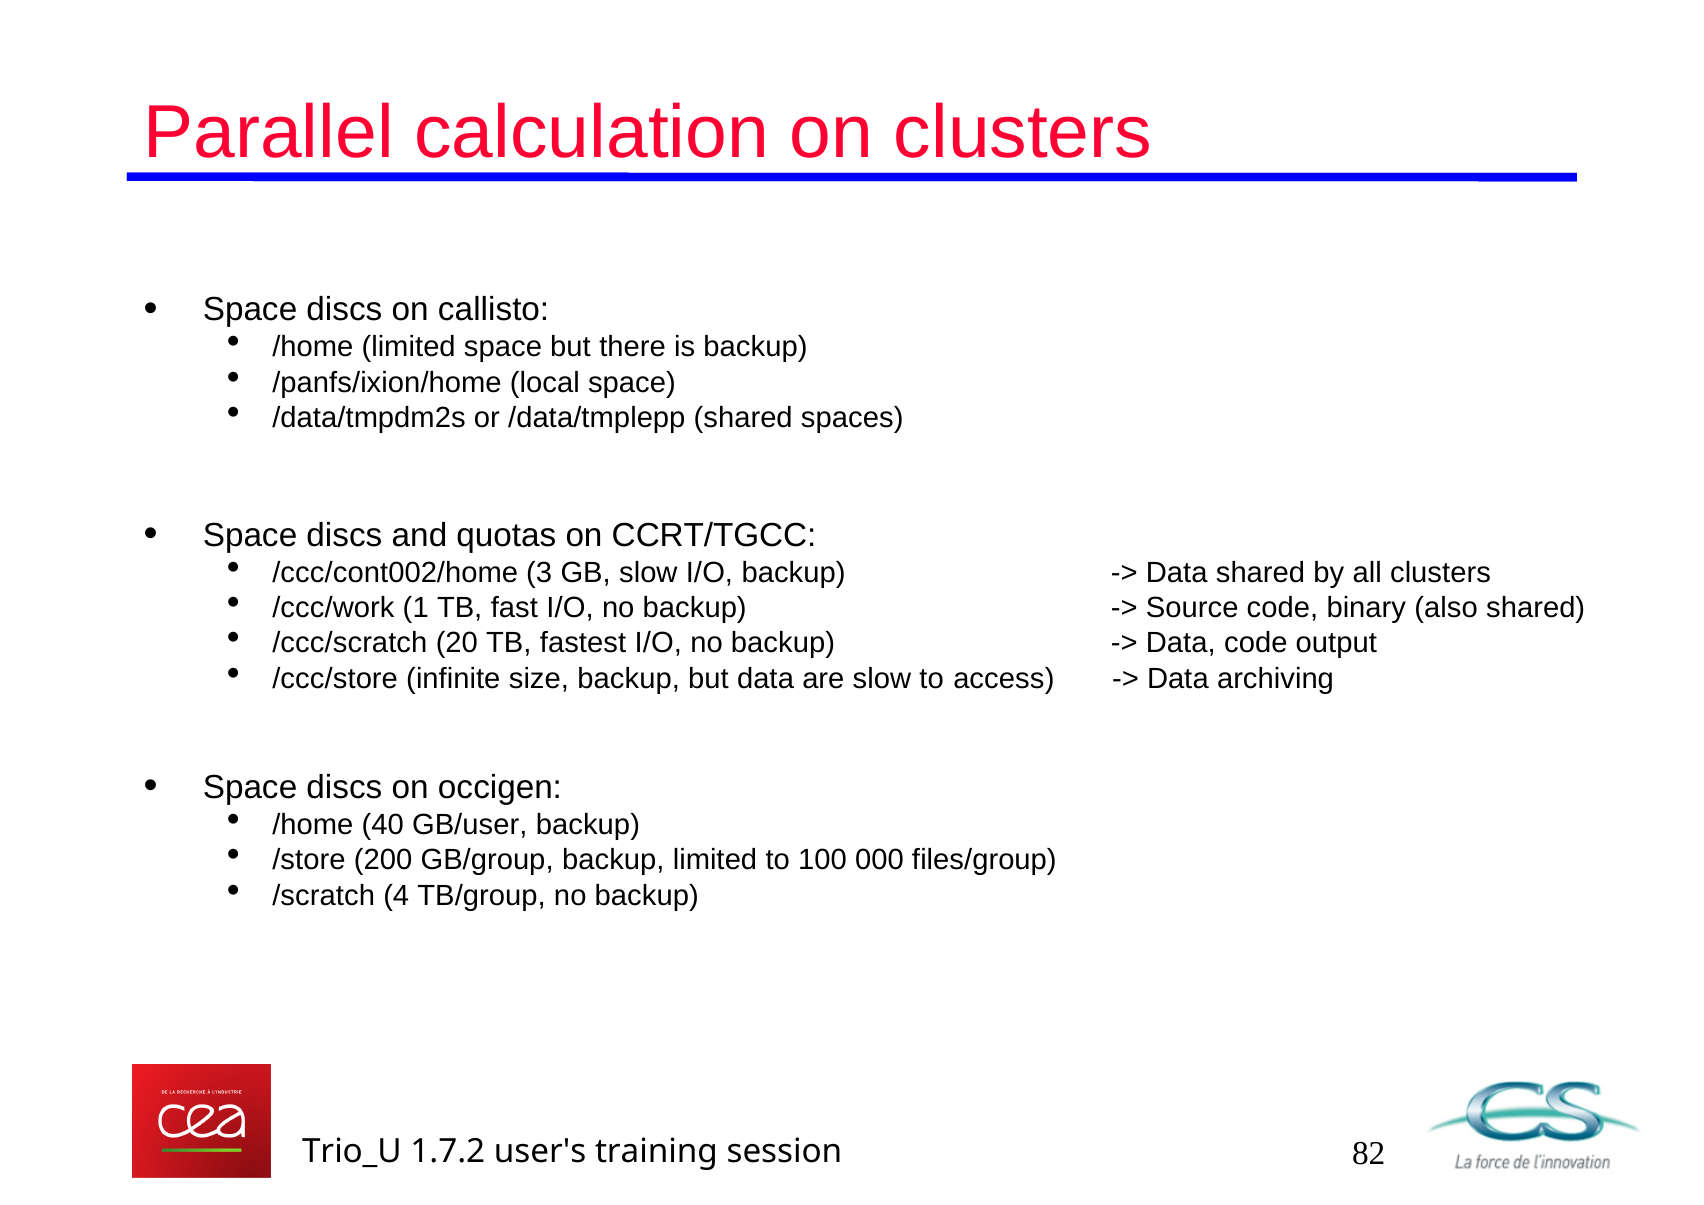

# Parallel calculation on clusters
Space discs on callisto:
/home (limited space but there is backup)
/panfs/ixion/home (local space)
/data/tmpdm2s or /data/tmplepp (shared spaces)
Space discs and quotas on CCRT/TGCC:
/ccc/cont002/home (3 GB, slow I/O, backup) 		 -> Data shared by all clusters
/ccc/work (1 TB, fast I/O, no backup)		 -> Source code, binary (also shared)
/ccc/scratch (20 TB, fastest I/O, no backup) 		 -> Data, code output
/ccc/store (infinite size, backup, but data are slow to access) -> Data archiving
Space discs on occigen:
/home (40 GB/user, backup)
/store (200 GB/group, backup, limited to 100 000 files/group)
/scratch (4 TB/group, no backup)
Trio_U 1.7.2 user's training session
82